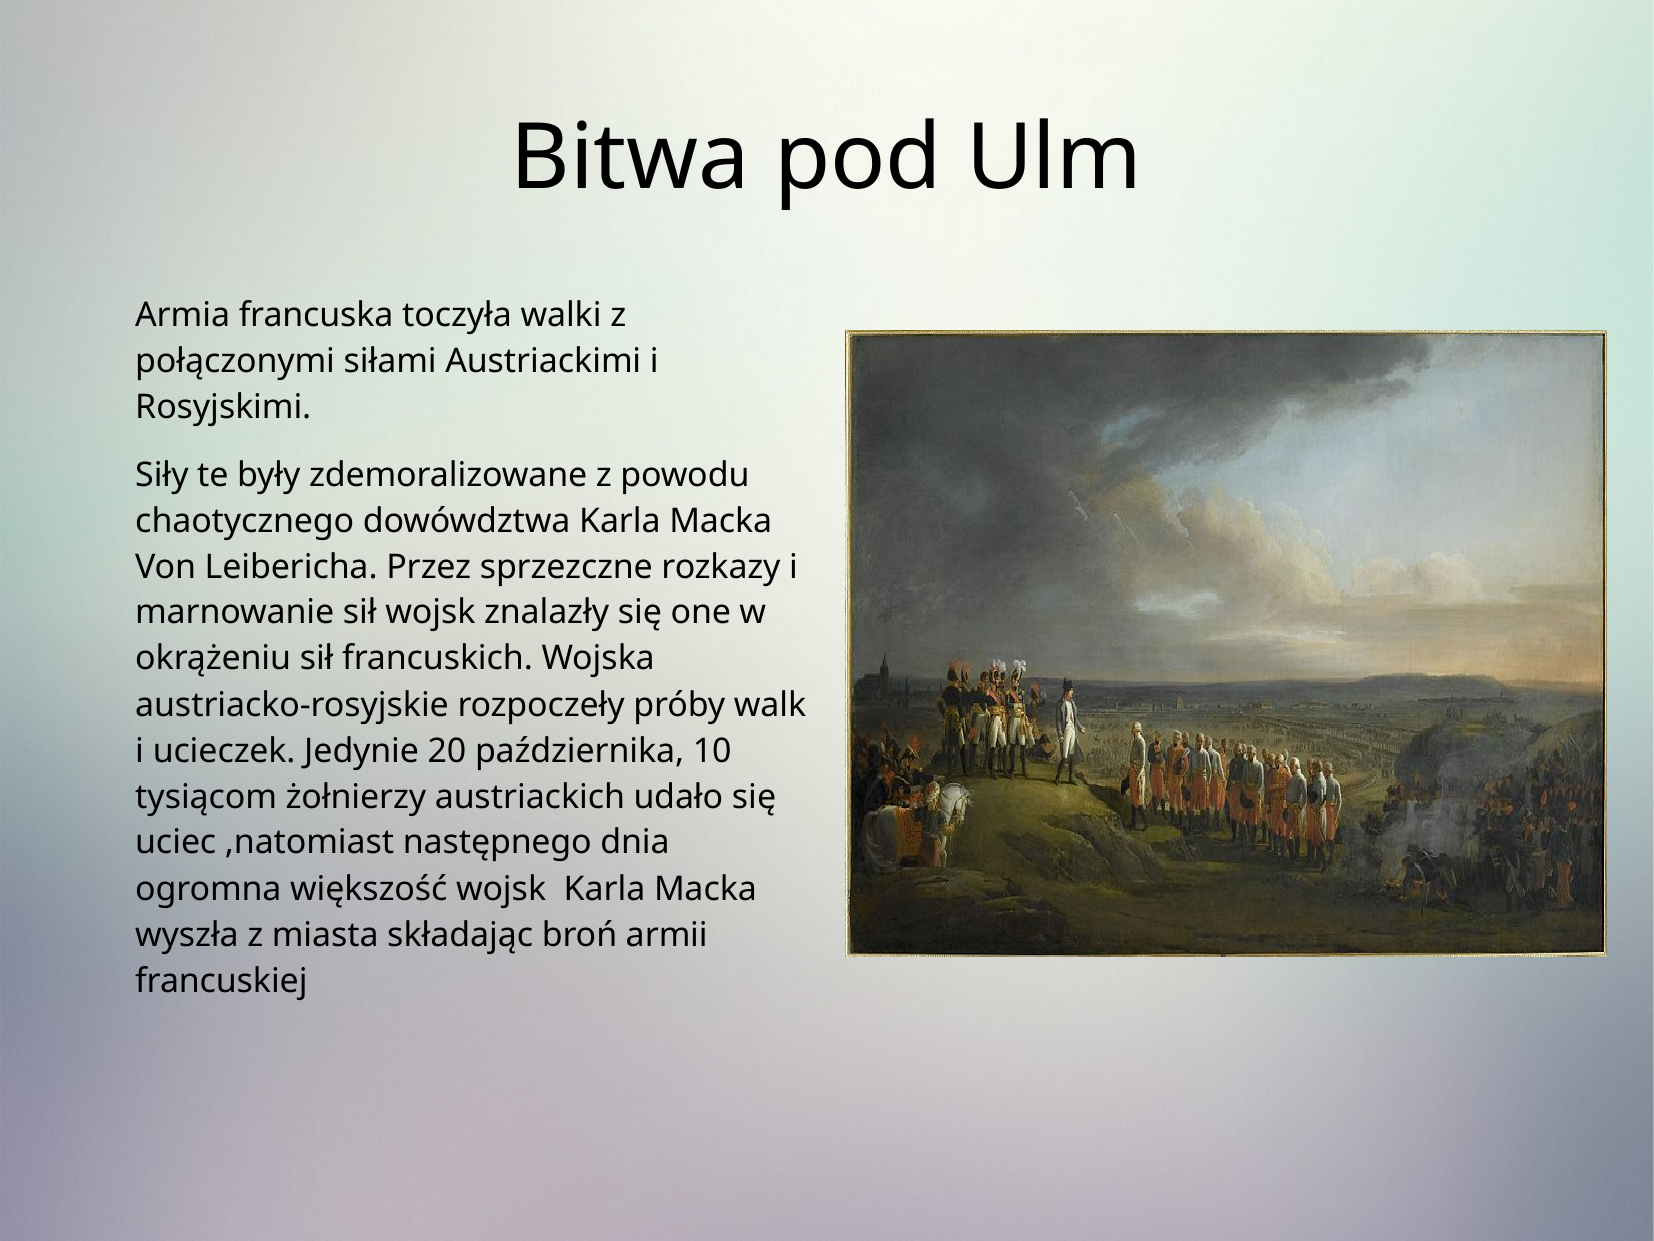

# Bitwa pod Ulm
Armia francuska toczyła walki z połączonymi siłami Austriackimi i Rosyjskimi.
Siły te były zdemoralizowane z powodu chaotycznego dowówdztwa Karla Macka Von Leibericha. Przez sprzezczne rozkazy i marnowanie sił wojsk znalazły się one w okrążeniu sił francuskich. Wojska austriacko-rosyjskie rozpoczeły próby walk i ucieczek. Jedynie 20 października, 10 tysiącom żołnierzy austriackich udało się uciec ,natomiast następnego dnia ogromna większość wojsk Karla Macka wyszła z miasta składając broń armii francuskiej